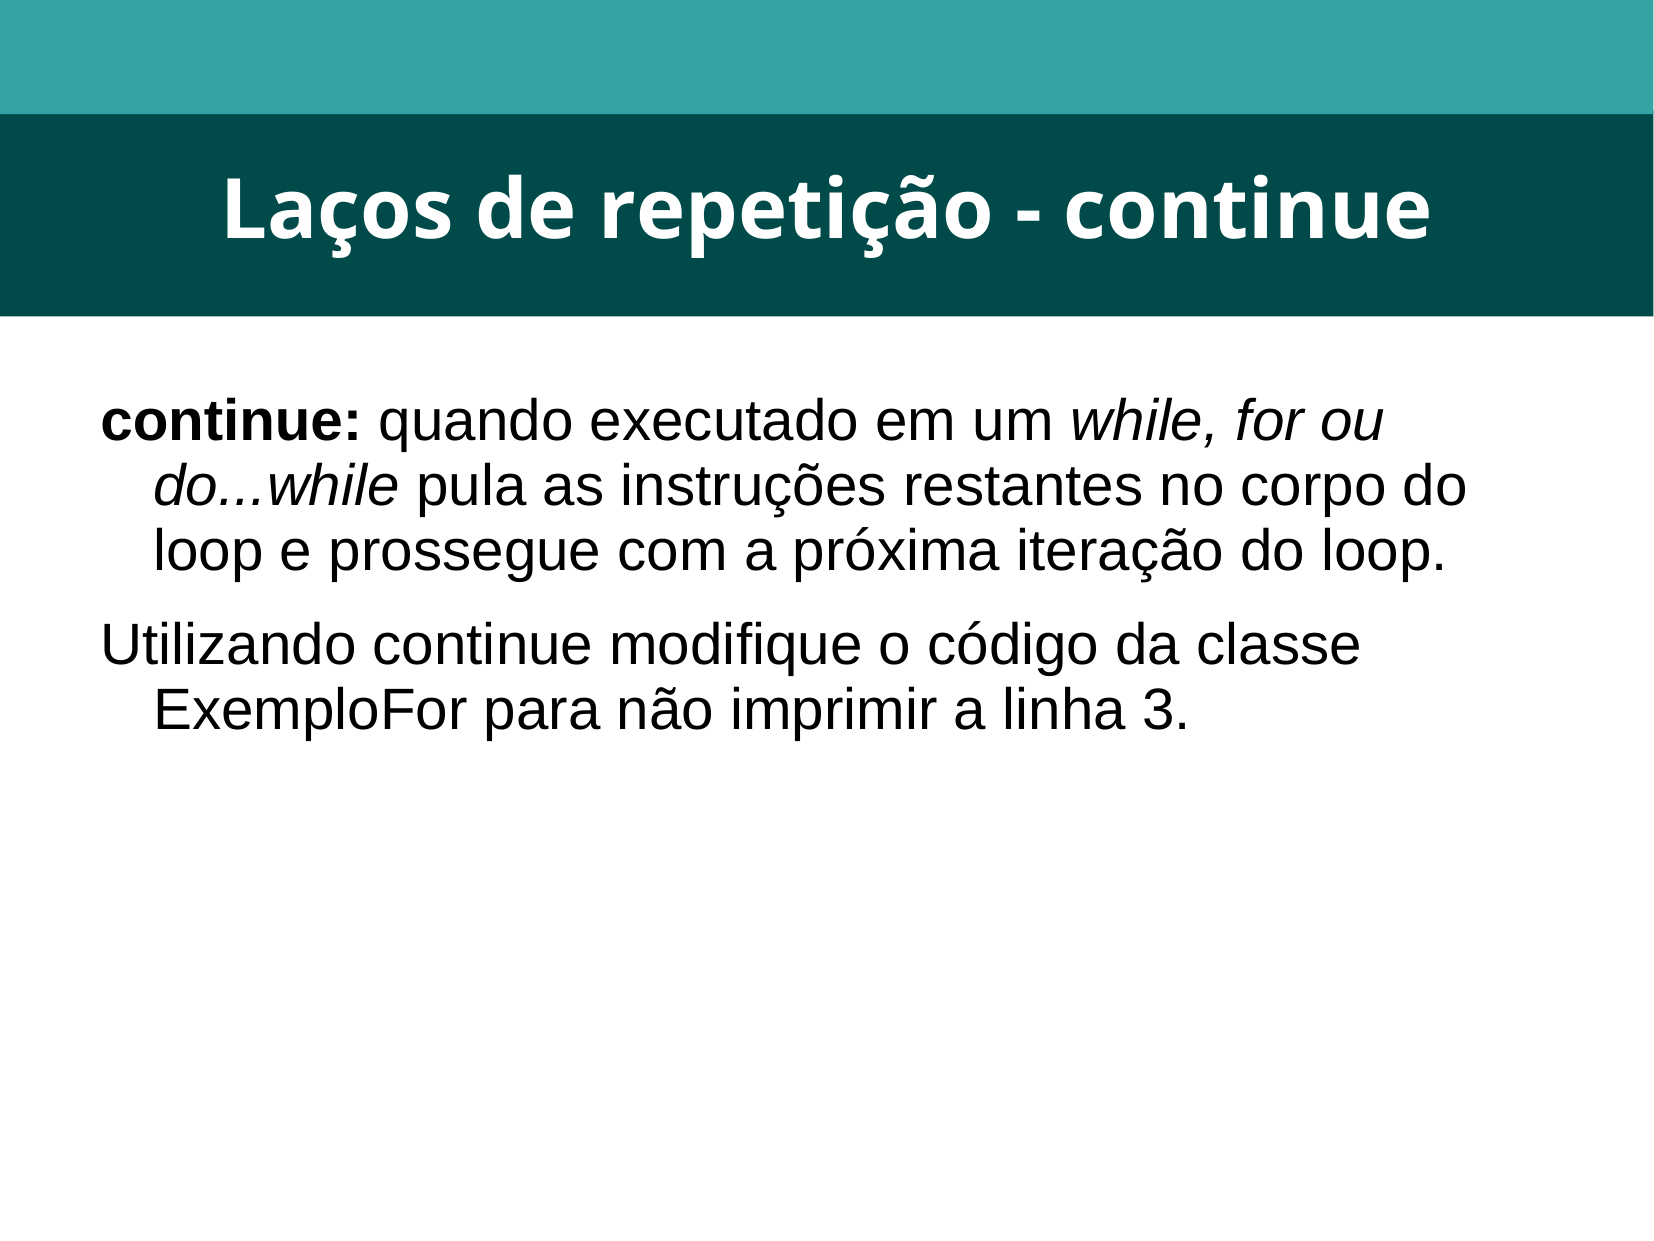

Laços de repetição - continue
# continue: quando executado em um while, for ou do...while pula as instruções restantes no corpo do loop e prossegue com a próxima iteração do loop.
Utilizando continue modifique o código da classe ExemploFor para não imprimir a linha 3.